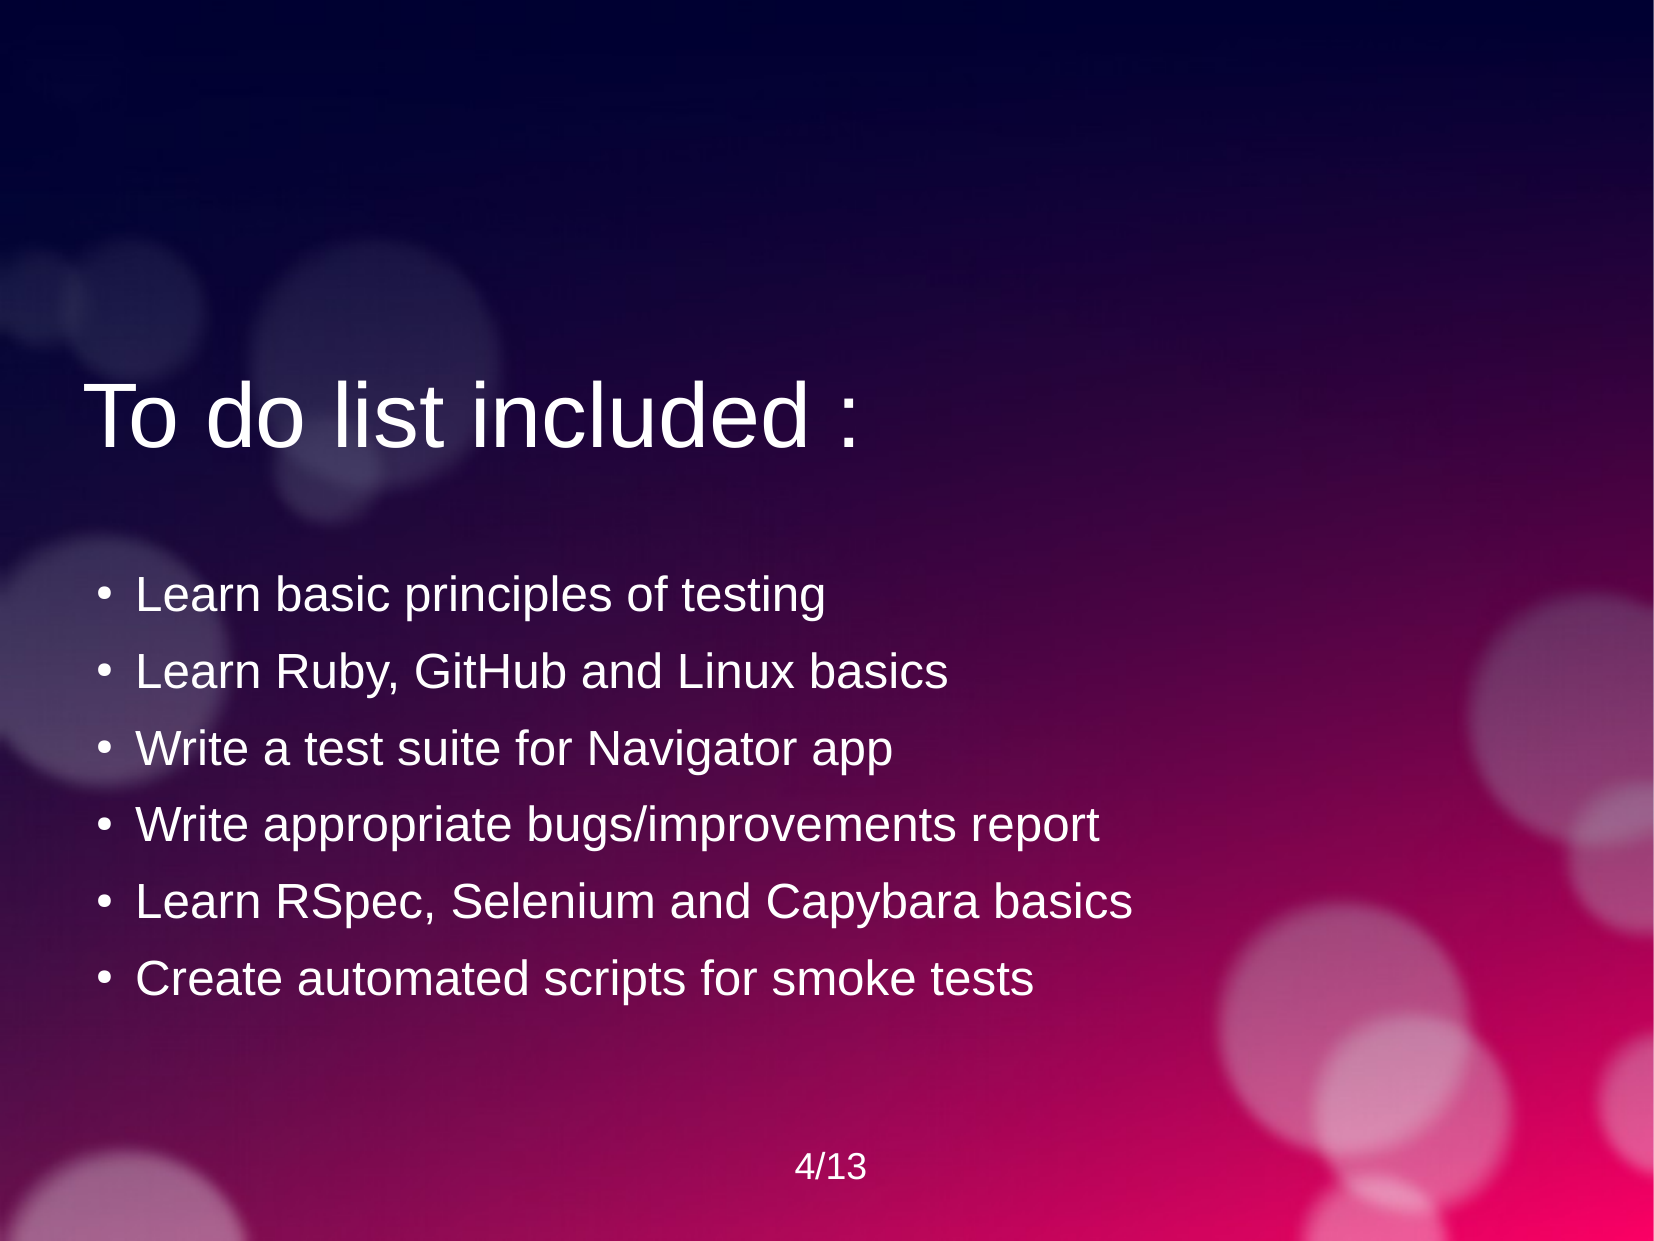

# To do list included :
Learn basic principles of testing
Learn Ruby, GitHub and Linux basics
Write a test suite for Navigator app
Write appropriate bugs/improvements report
Learn RSpec, Selenium and Capybara basics
Create automated scripts for smoke tests